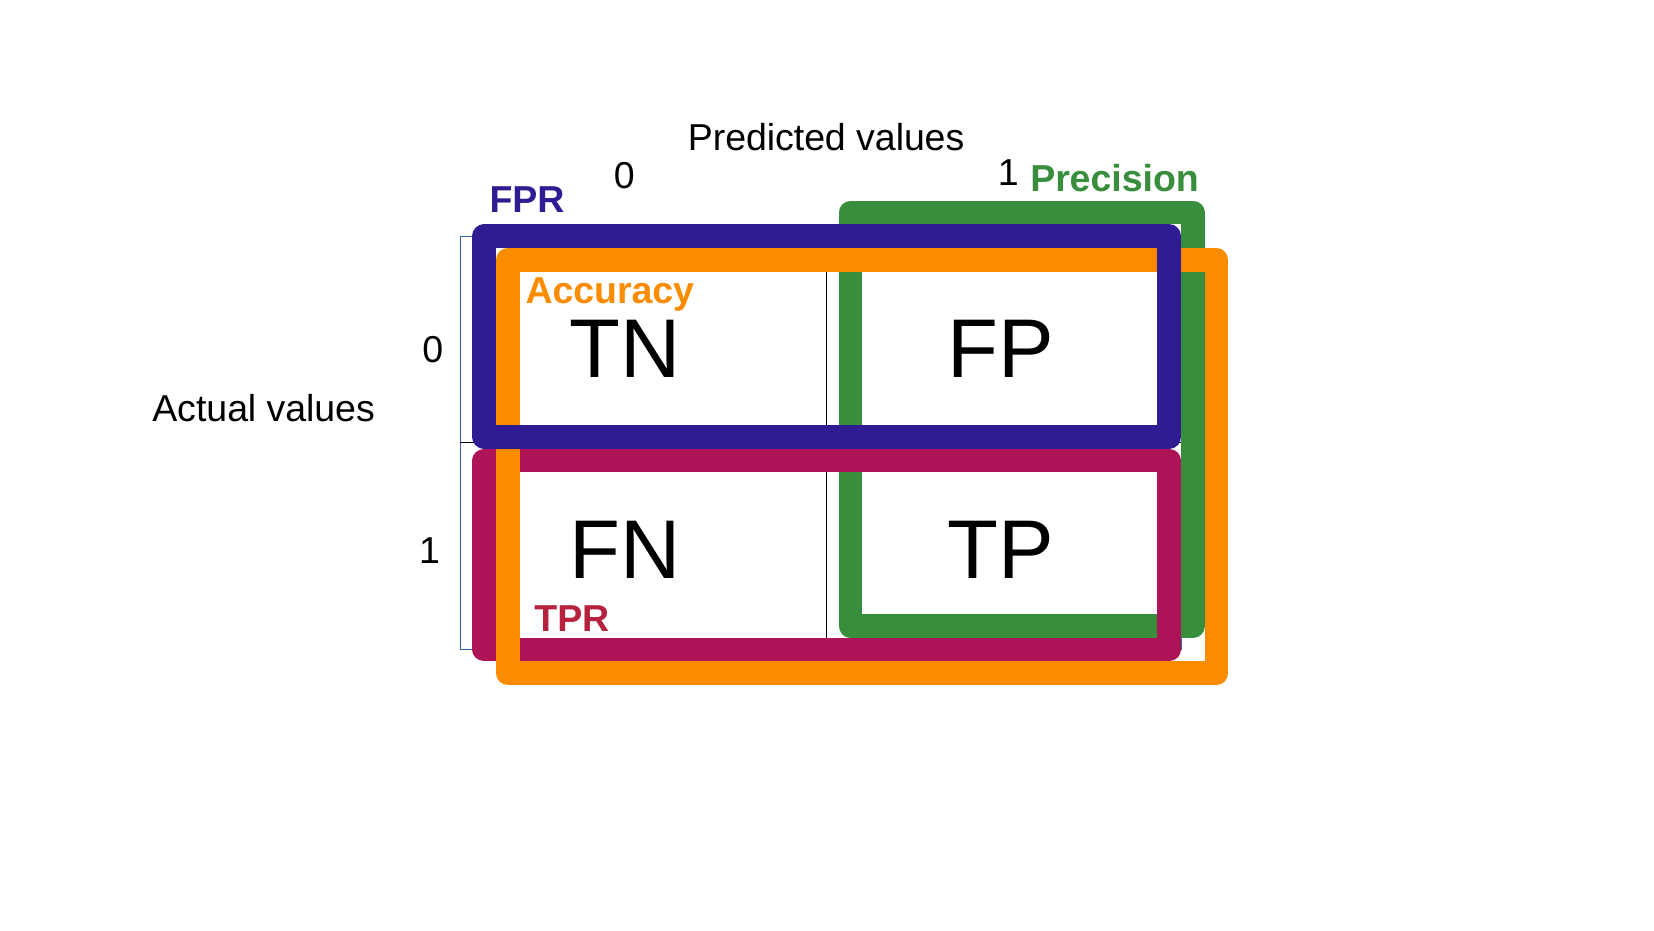

Predicted values
1
0
Precision
FPR
Accuracy
TN
FP
0
Actual values
FN
TP
1
TPR